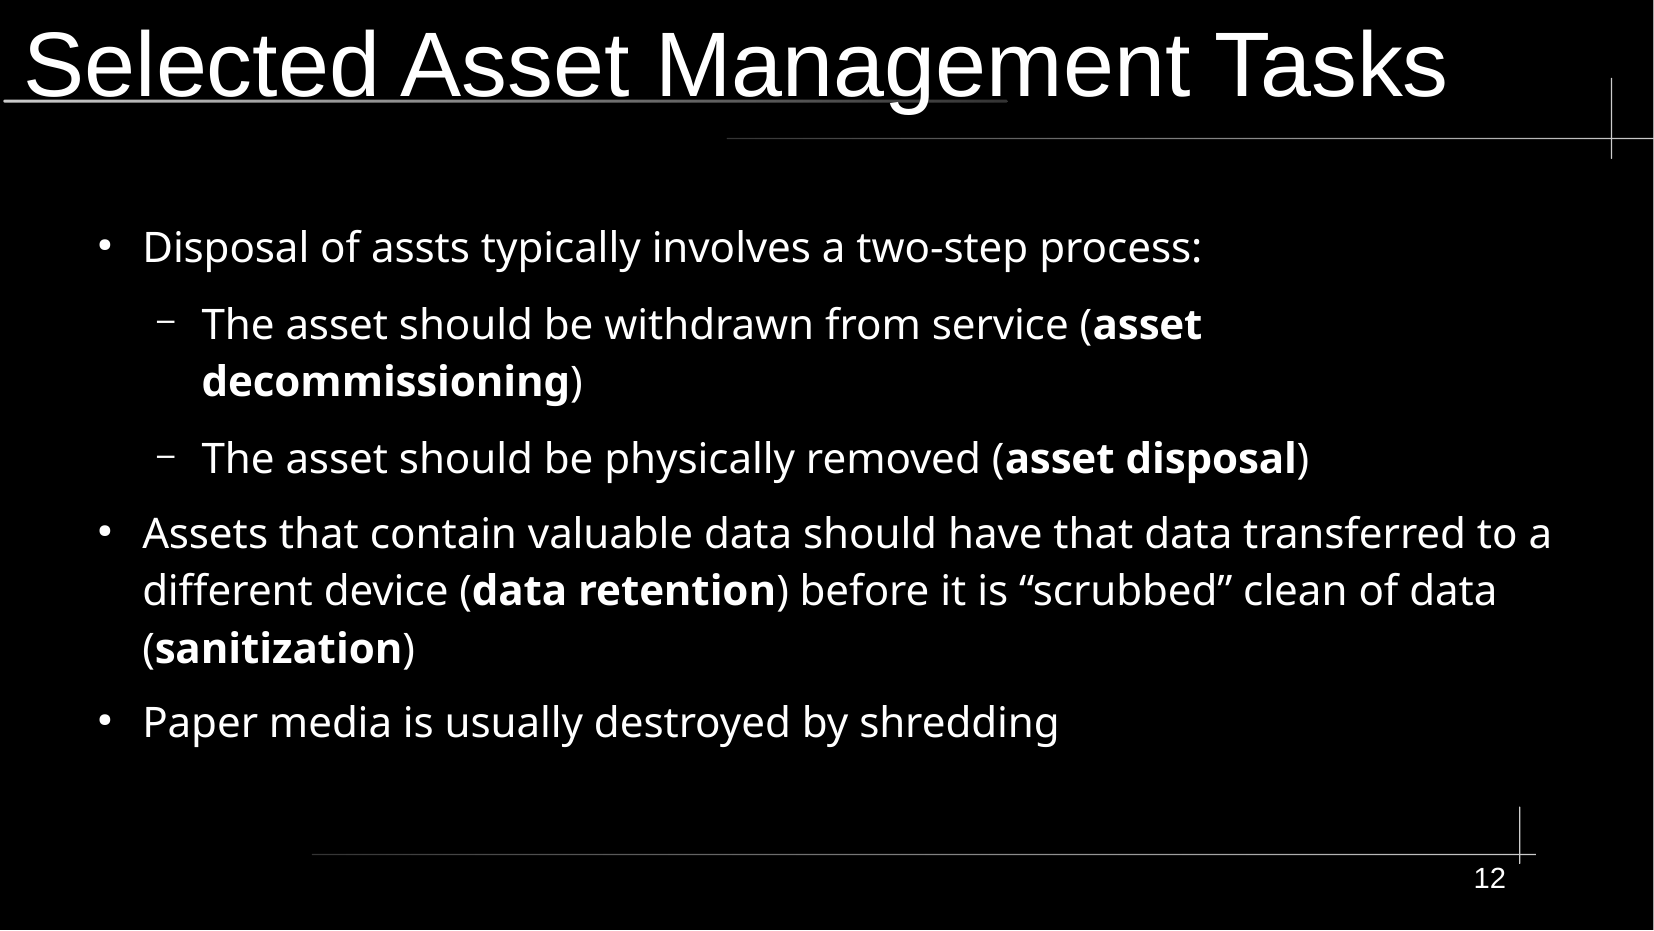

# Selected Asset Management Tasks
Disposal of assts typically involves a two-step process:
The asset should be withdrawn from service (asset decommissioning)
The asset should be physically removed (asset disposal)
Assets that contain valuable data should have that data transferred to a different device (data retention) before it is “scrubbed” clean of data (sanitization)
Paper media is usually destroyed by shredding
12